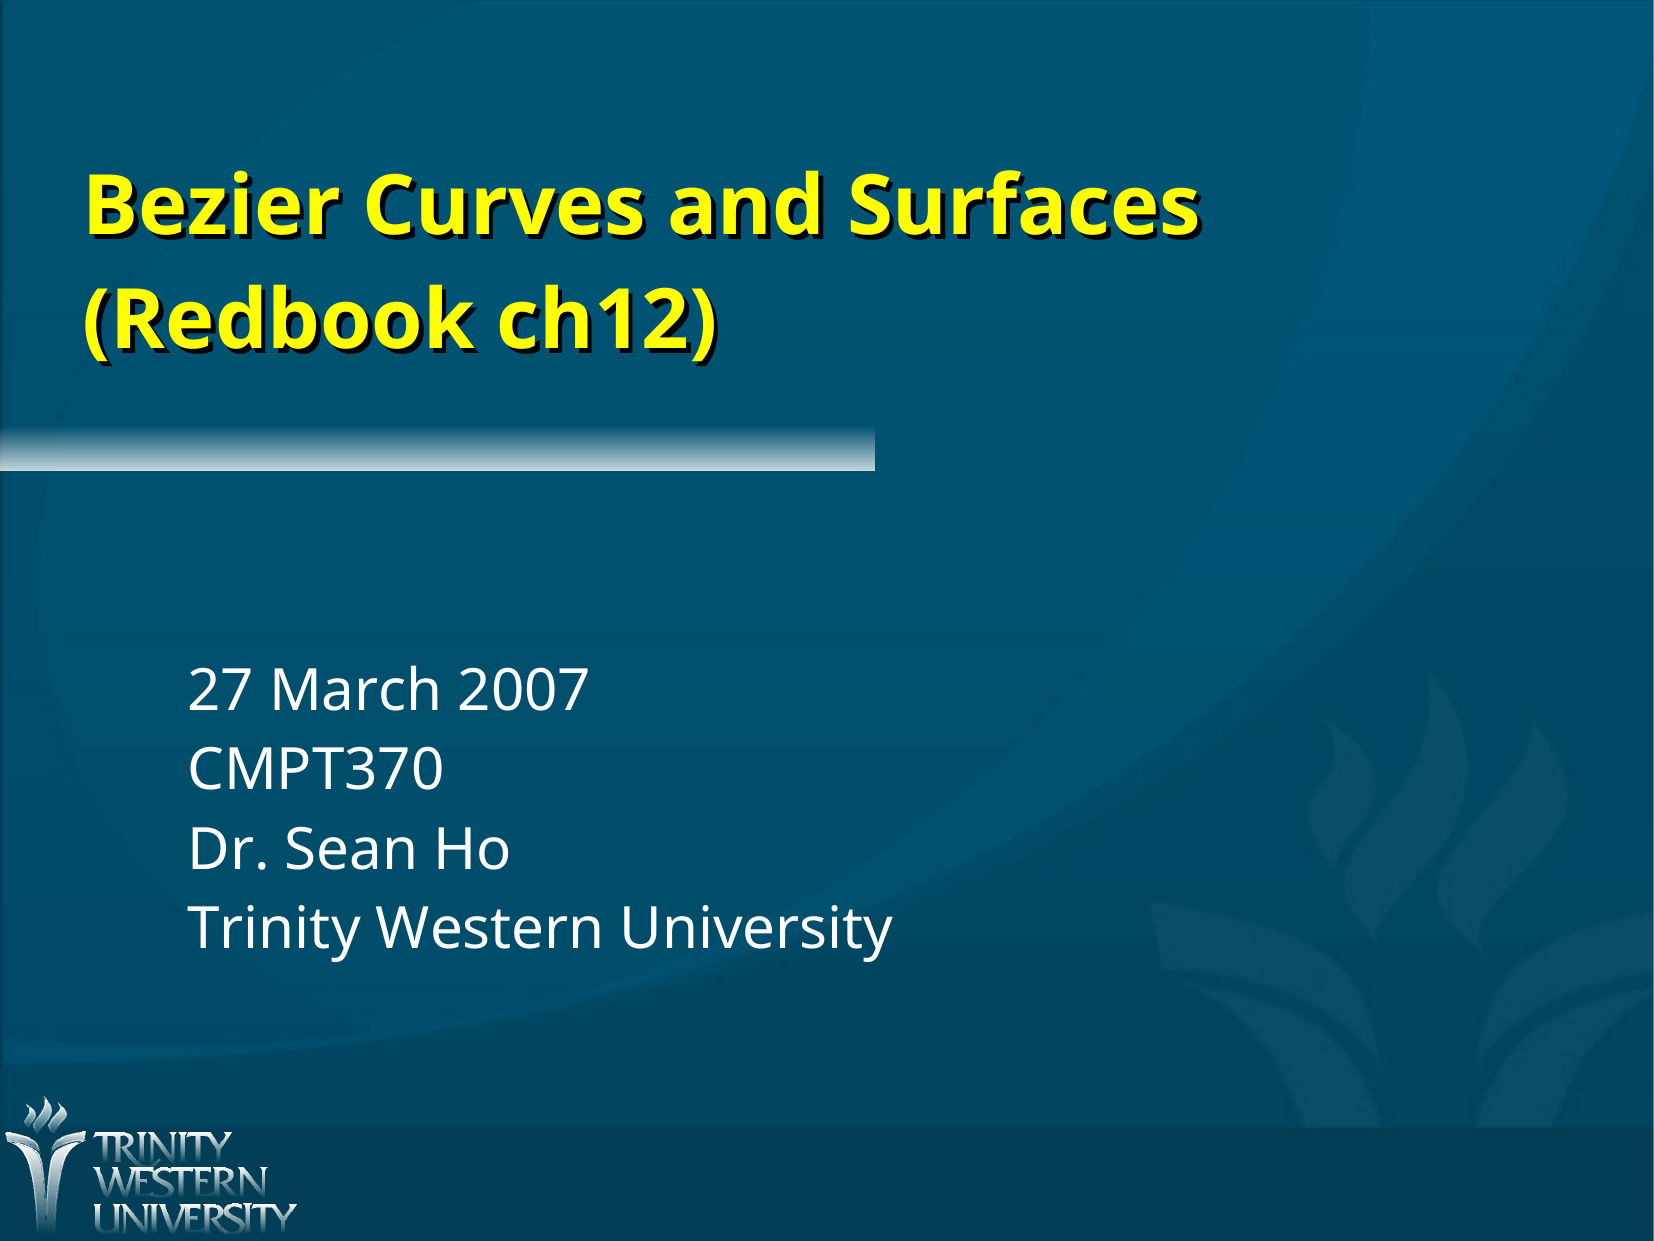

# Bezier Curves and Surfaces (Redbook ch12)
27 March 2007
CMPT370
Dr. Sean Ho
Trinity Western University